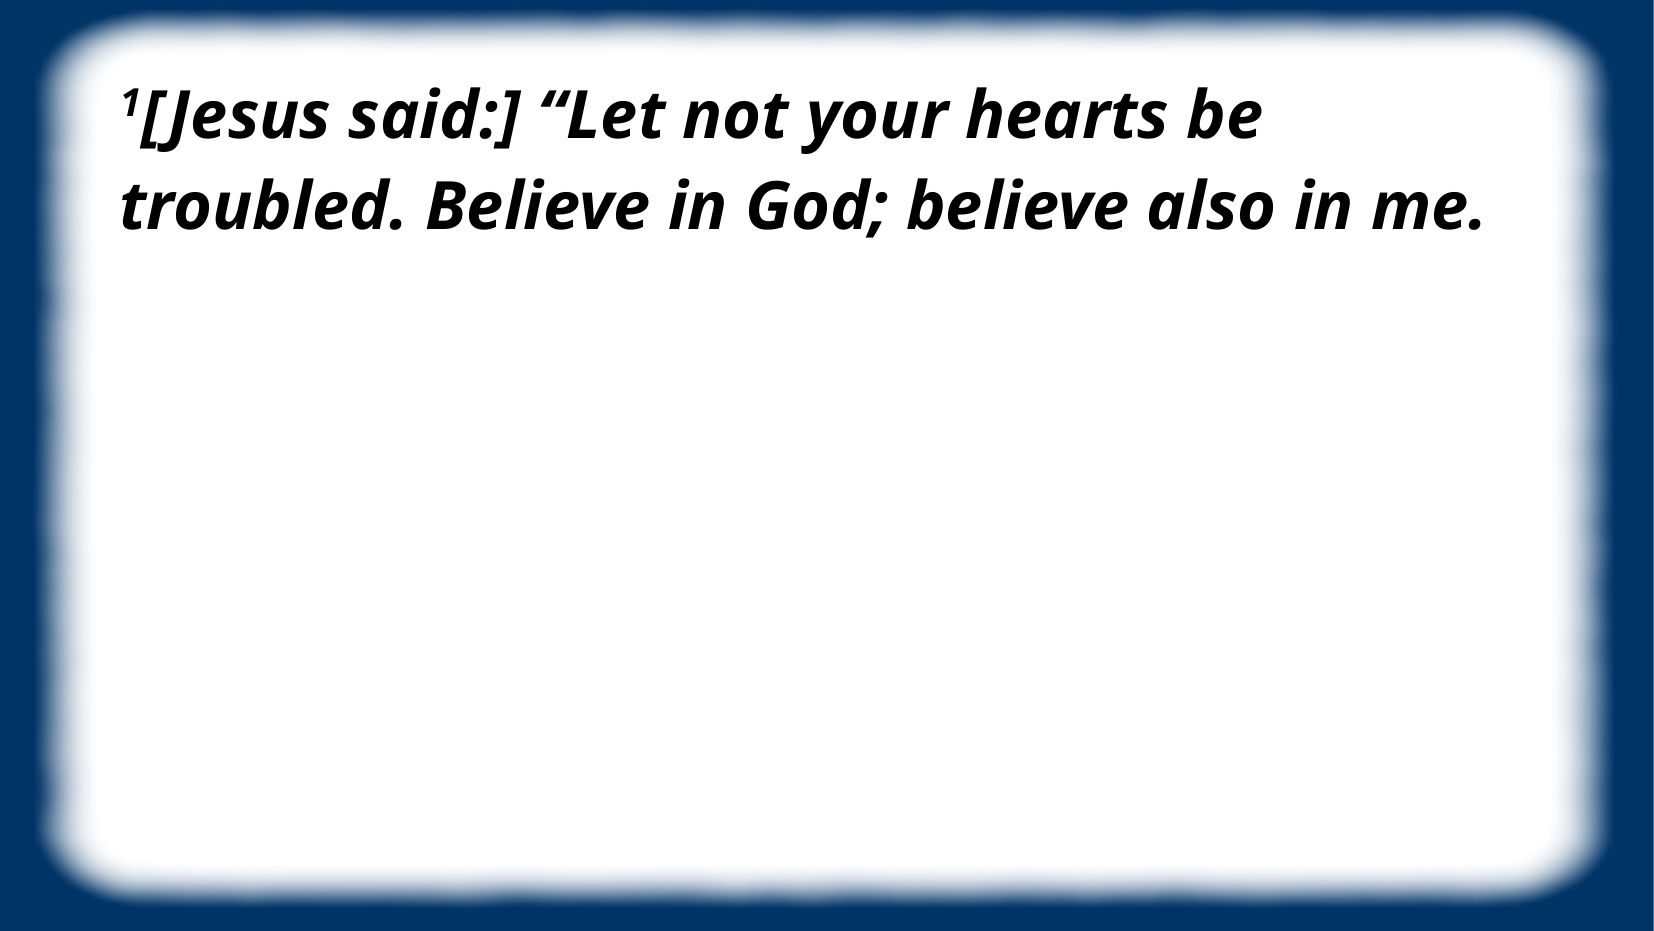

1[Jesus said:] “Let not your hearts be troubled. Believe in God; believe also in me.